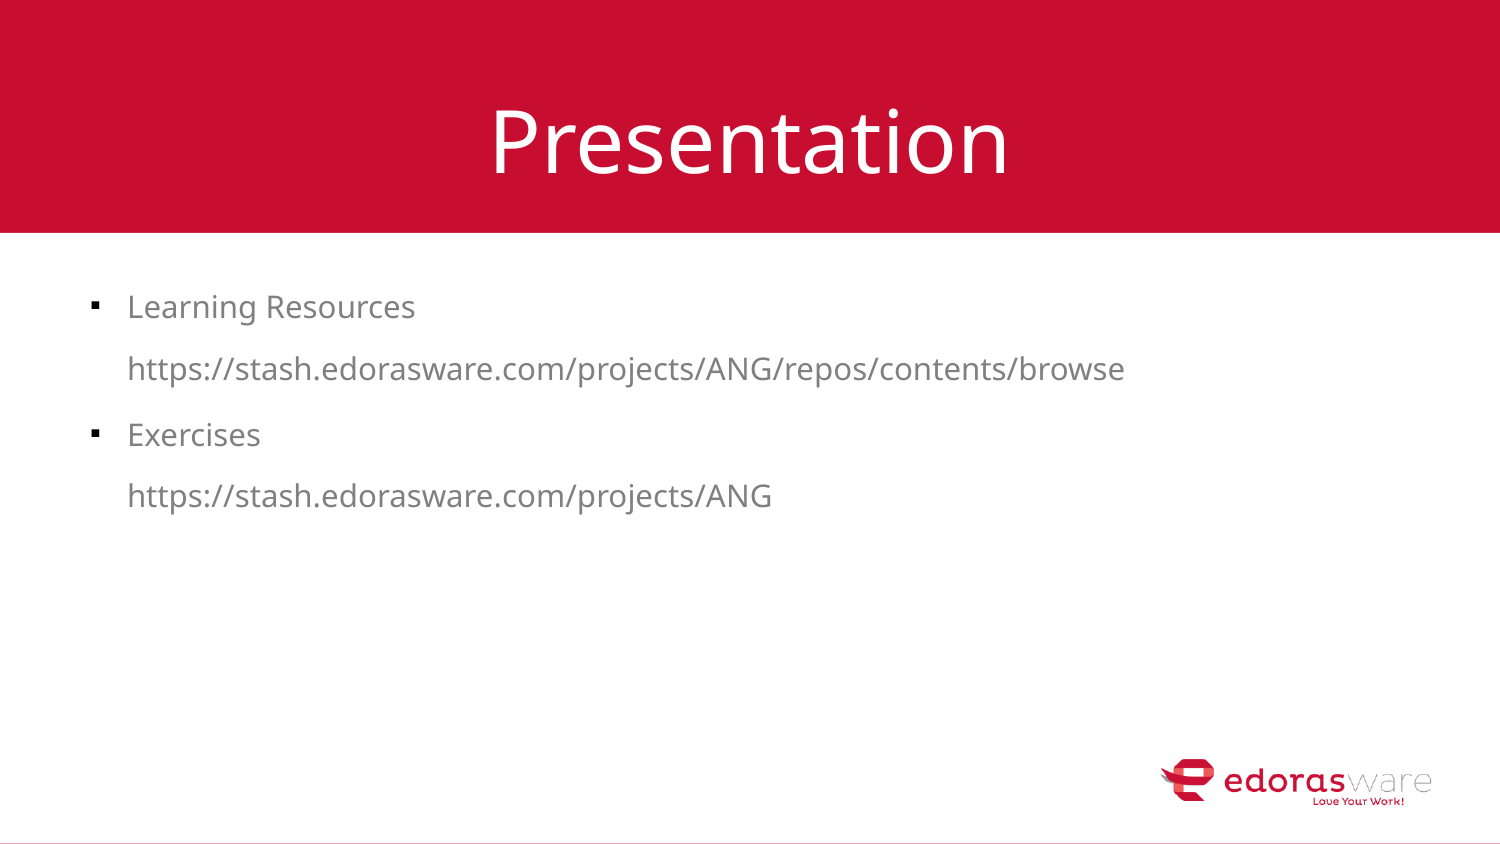

Presentation
# Learning Resources
https://stash.edorasware.com/projects/ANG/repos/contents/browse
Exercises
https://stash.edorasware.com/projects/ANG